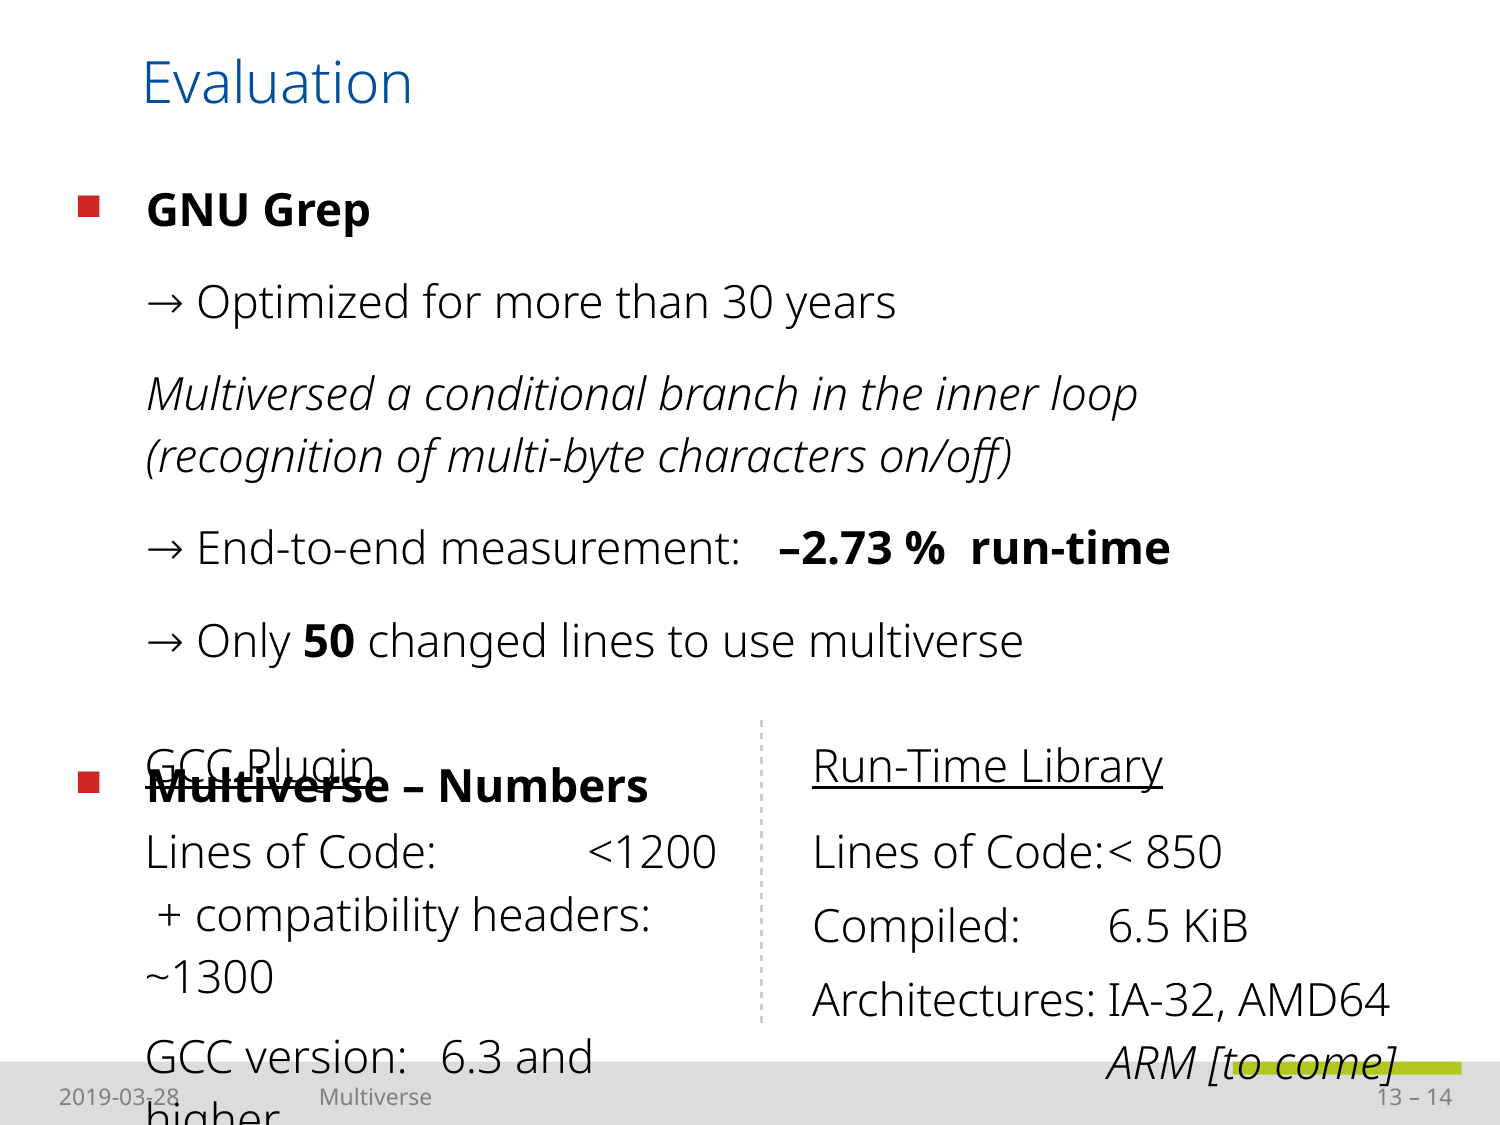

# Evaluation
GNU Grep
→ Optimized for more than 30 years
Multiversed a conditional branch in the inner loop
(recognition of multi-byte characters on/off)
→ End-to-end measurement: –2.73 % run-time
→ Only 50 changed lines to use multiverse
Multiverse – Numbers
Run-Time Library
Lines of Code:	< 850
Compiled:		6.5 KiB
Architectures:	IA-32, AMD64
				ARM [to come]
GCC Plugin
Lines of Code:			<1200
 + compatibility headers:	~1300
GCC version:	6.3 and higher
13